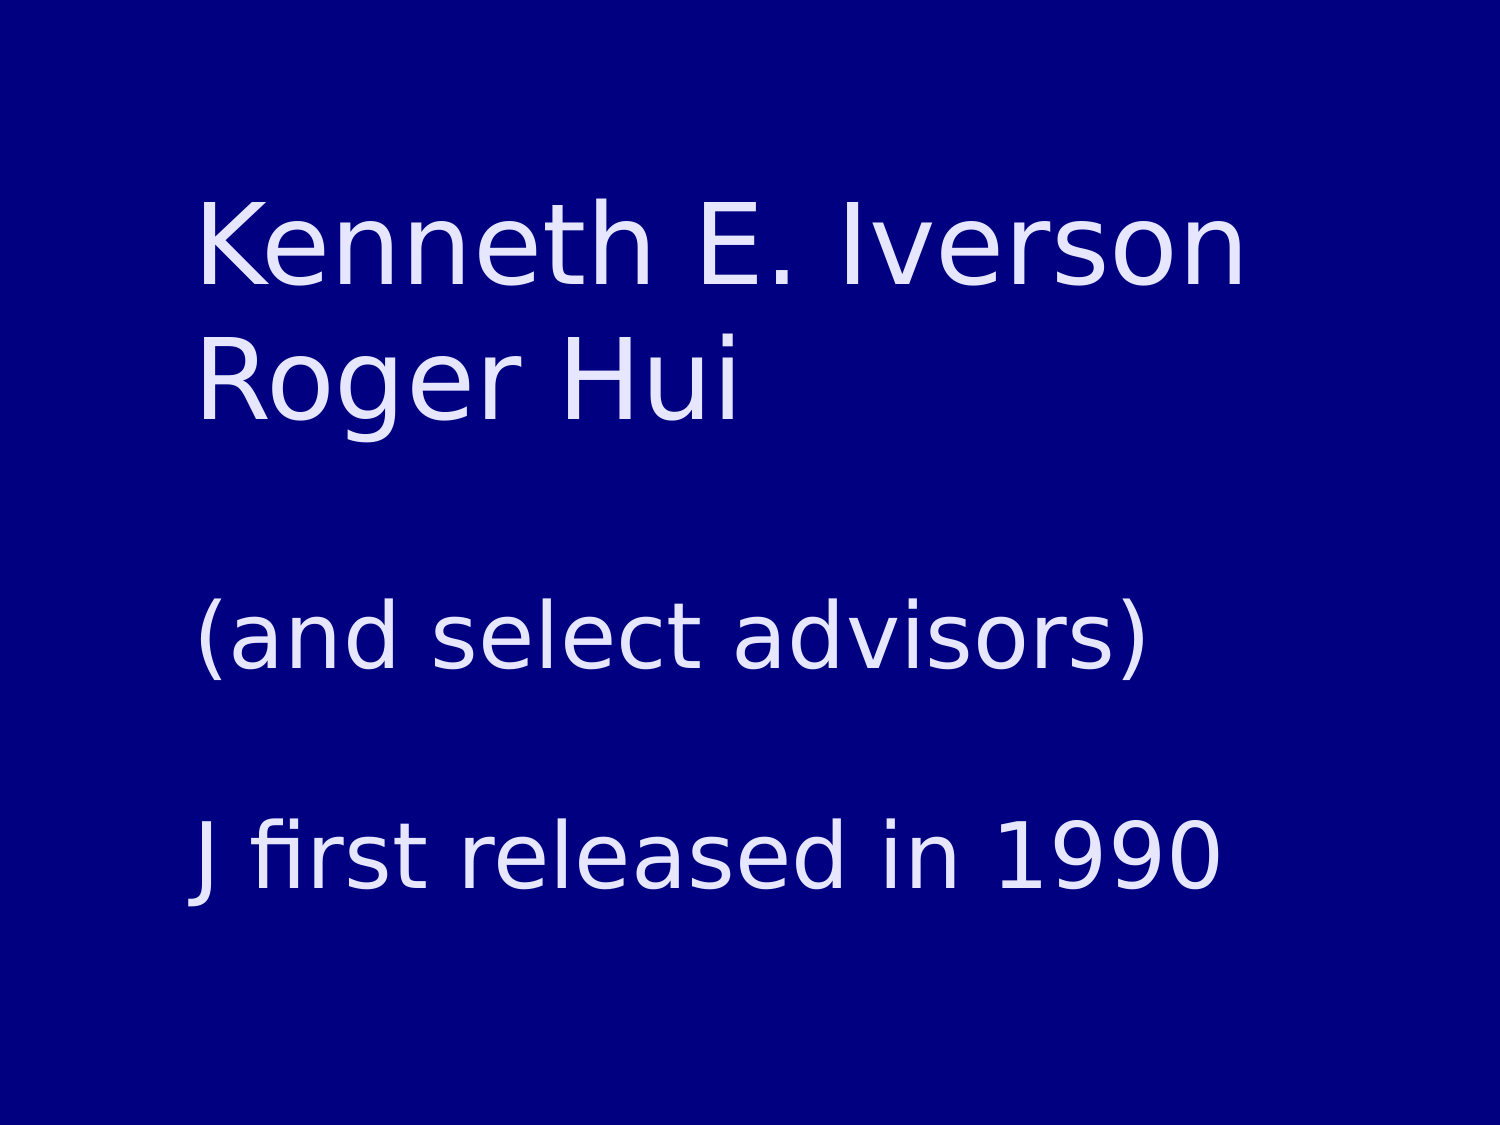

Kenneth E. Iverson
Roger Hui
(and select advisors)
J first released in 1990